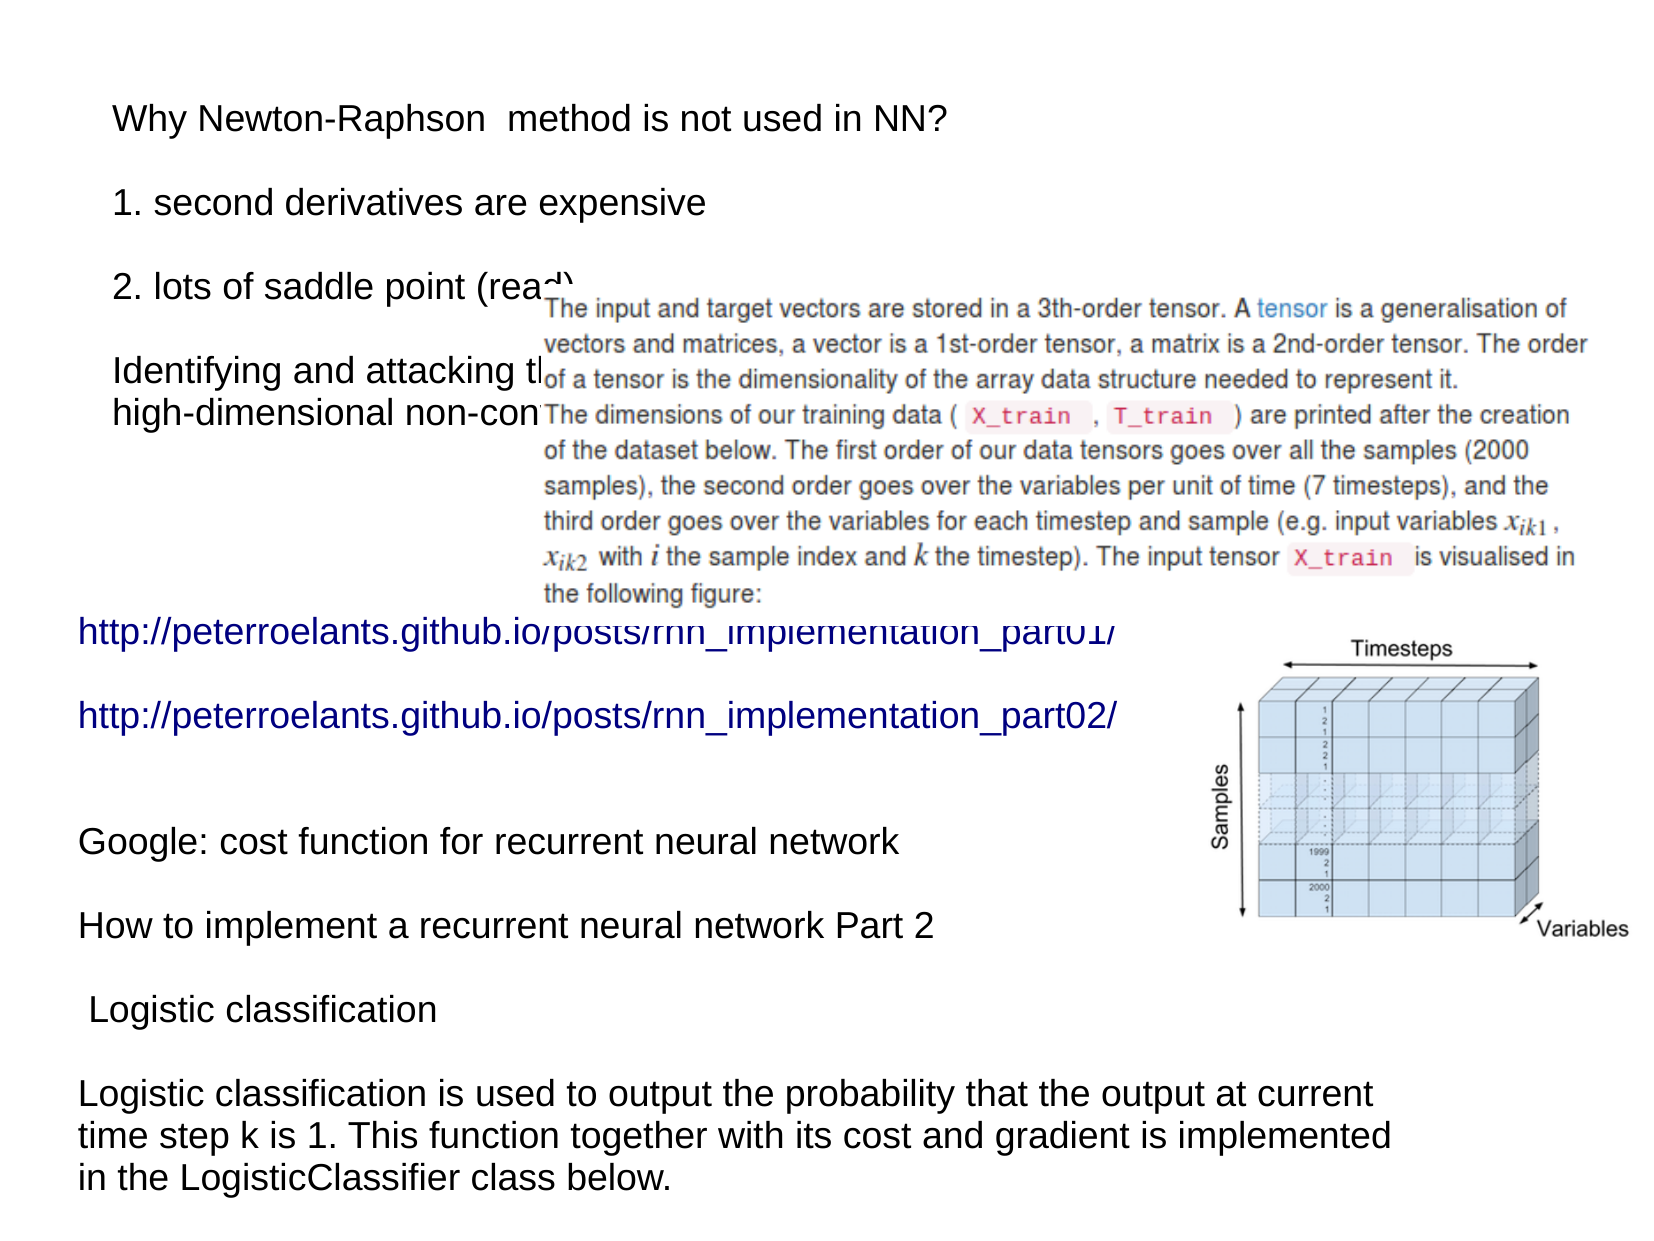

Why Newton-Raphson method is not used in NN?
1. second derivatives are expensive
2. lots of saddle point (read)
Identifying and attacking the saddle point problem in
high-dimensional non-convex optimization
http://peterroelants.github.io/posts/rnn_implementation_part01/
http://peterroelants.github.io/posts/rnn_implementation_part02/
Google: cost function for recurrent neural network
How to implement a recurrent neural network Part 2
 Logistic classification
Logistic classification is used to output the probability that the output at current time step k is 1. This function together with its cost and gradient is implemented in the LogisticClassifier class below.